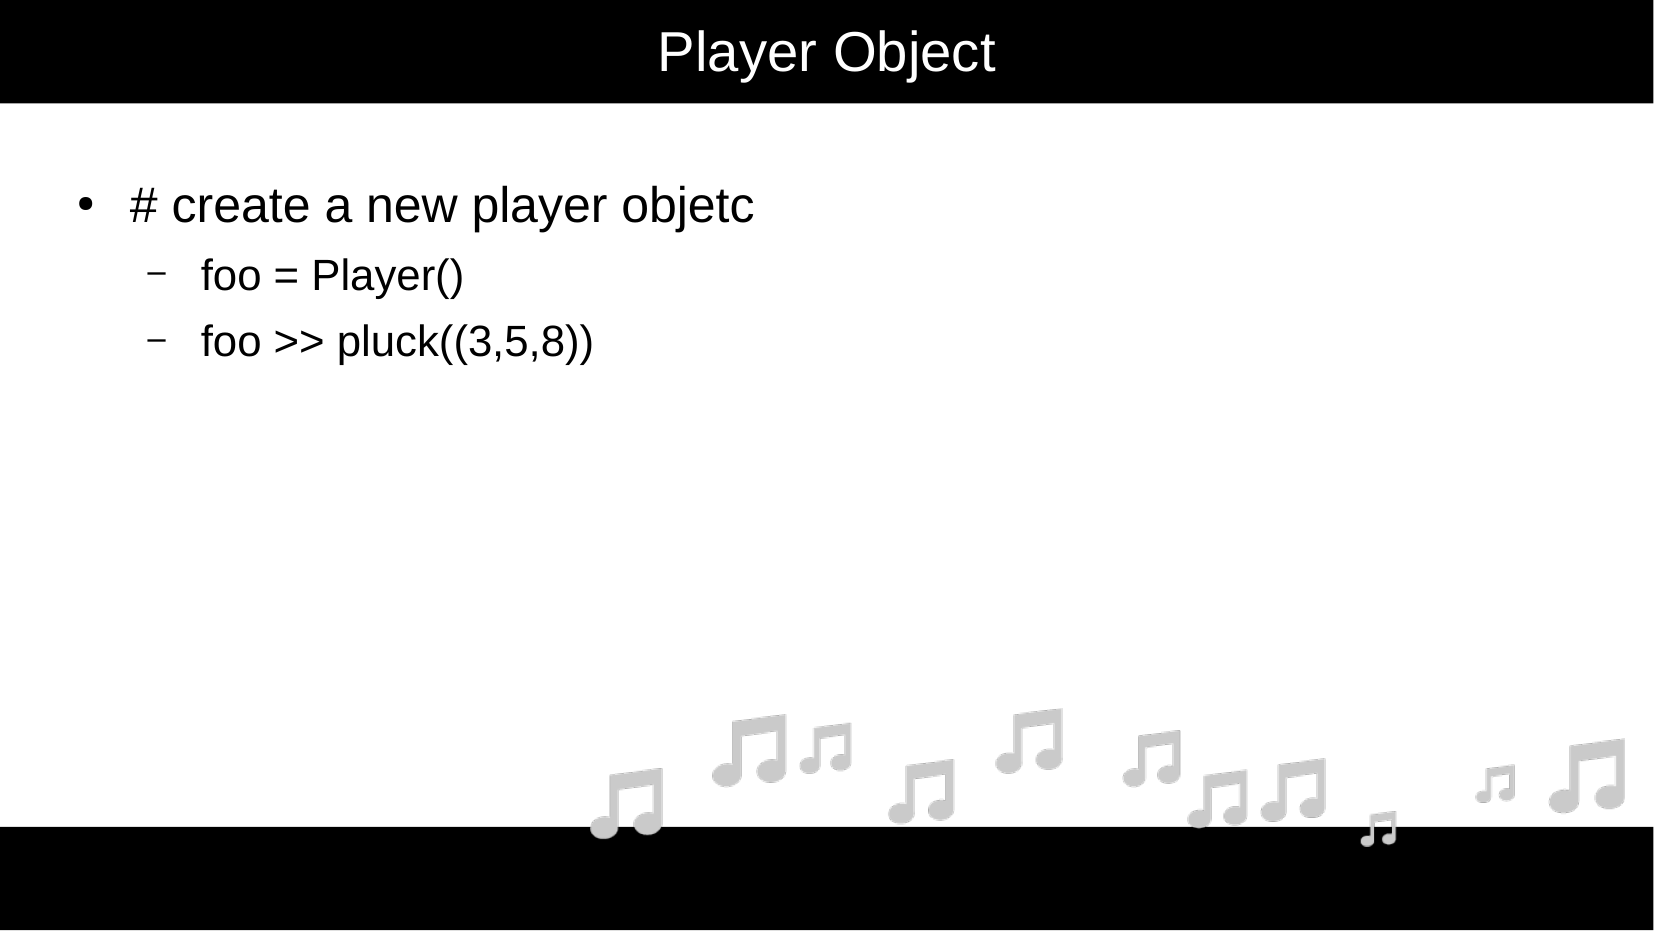

# Player Object
# create a new player objetc
foo = Player()
foo >> pluck((3,5,8))